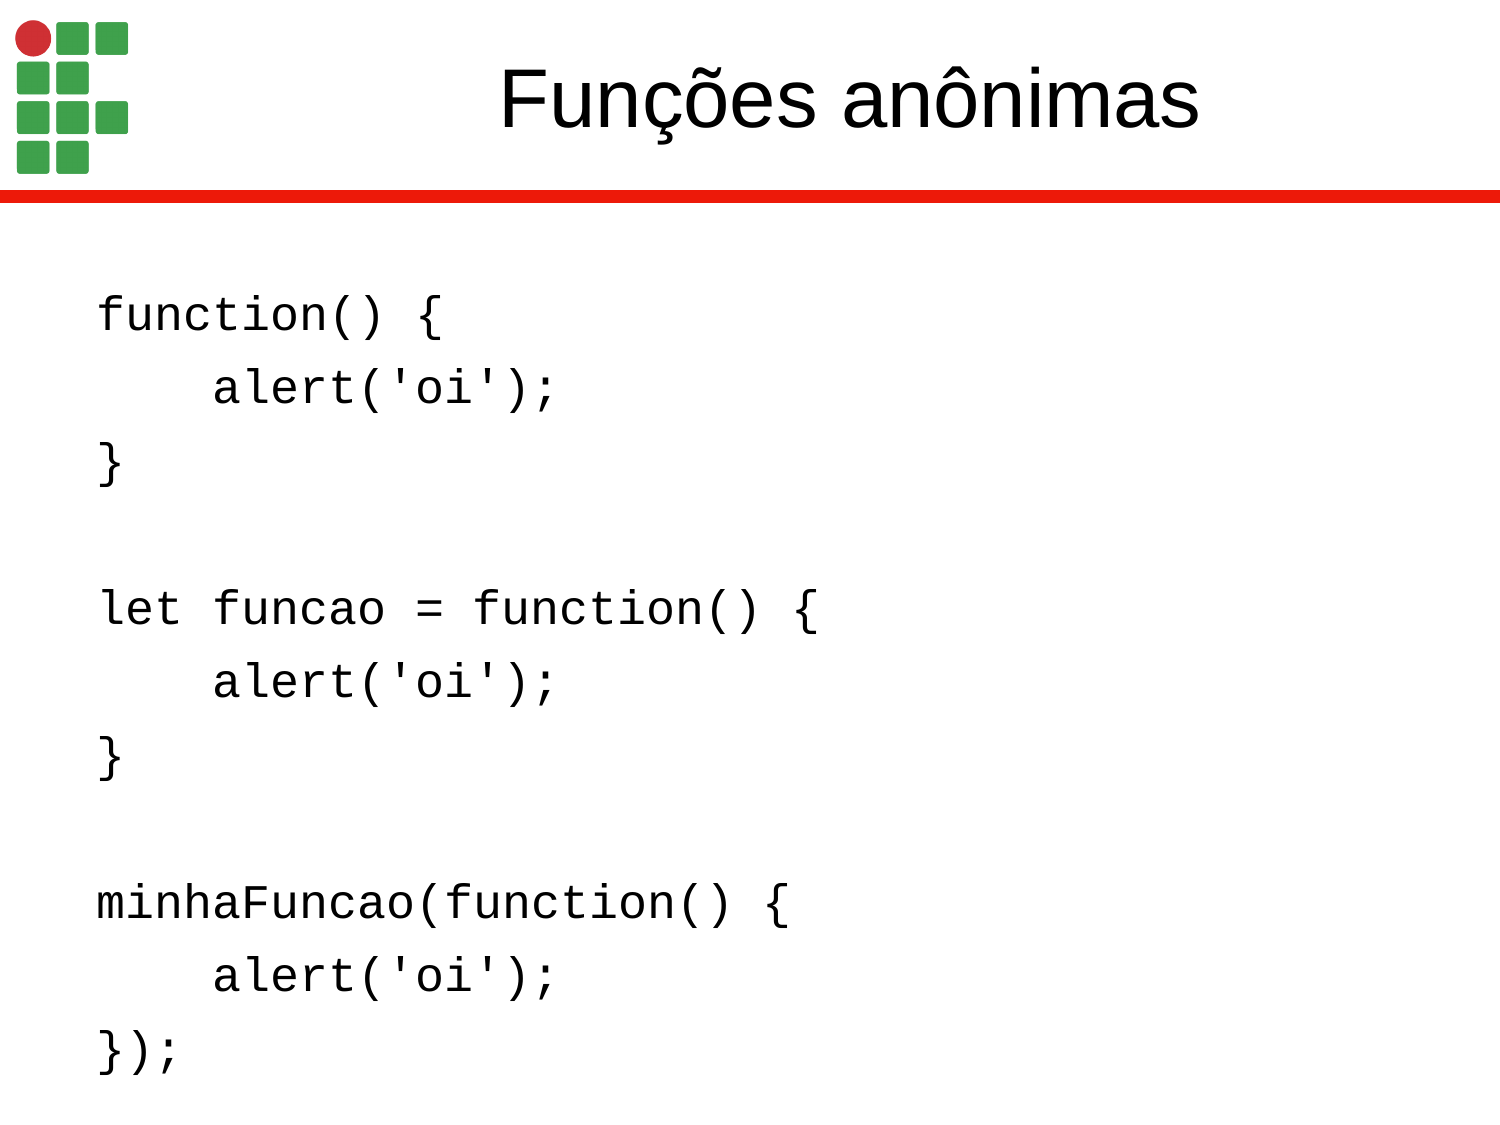

# Funções anônimas
function() {
 alert('oi');
}
let funcao = function() {
 alert('oi');
}
minhaFuncao(function() {
 alert('oi');
});